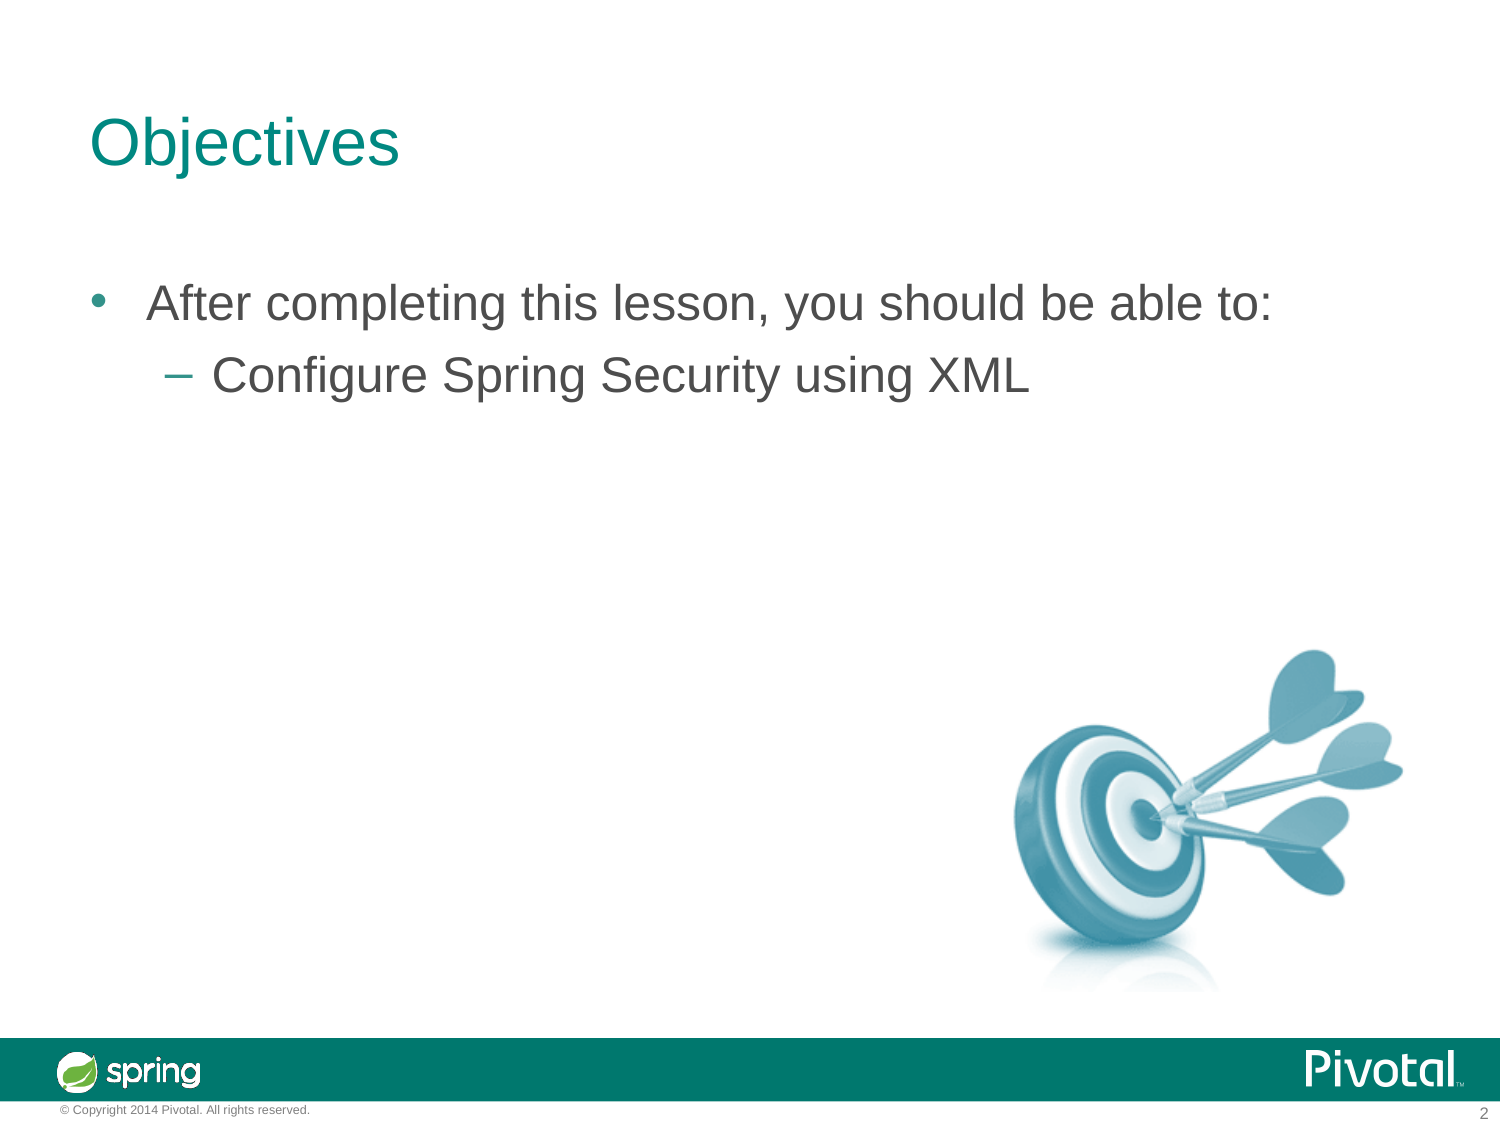

# Objectives
After completing this lesson, you should be able to:
Configure Spring Security using XML